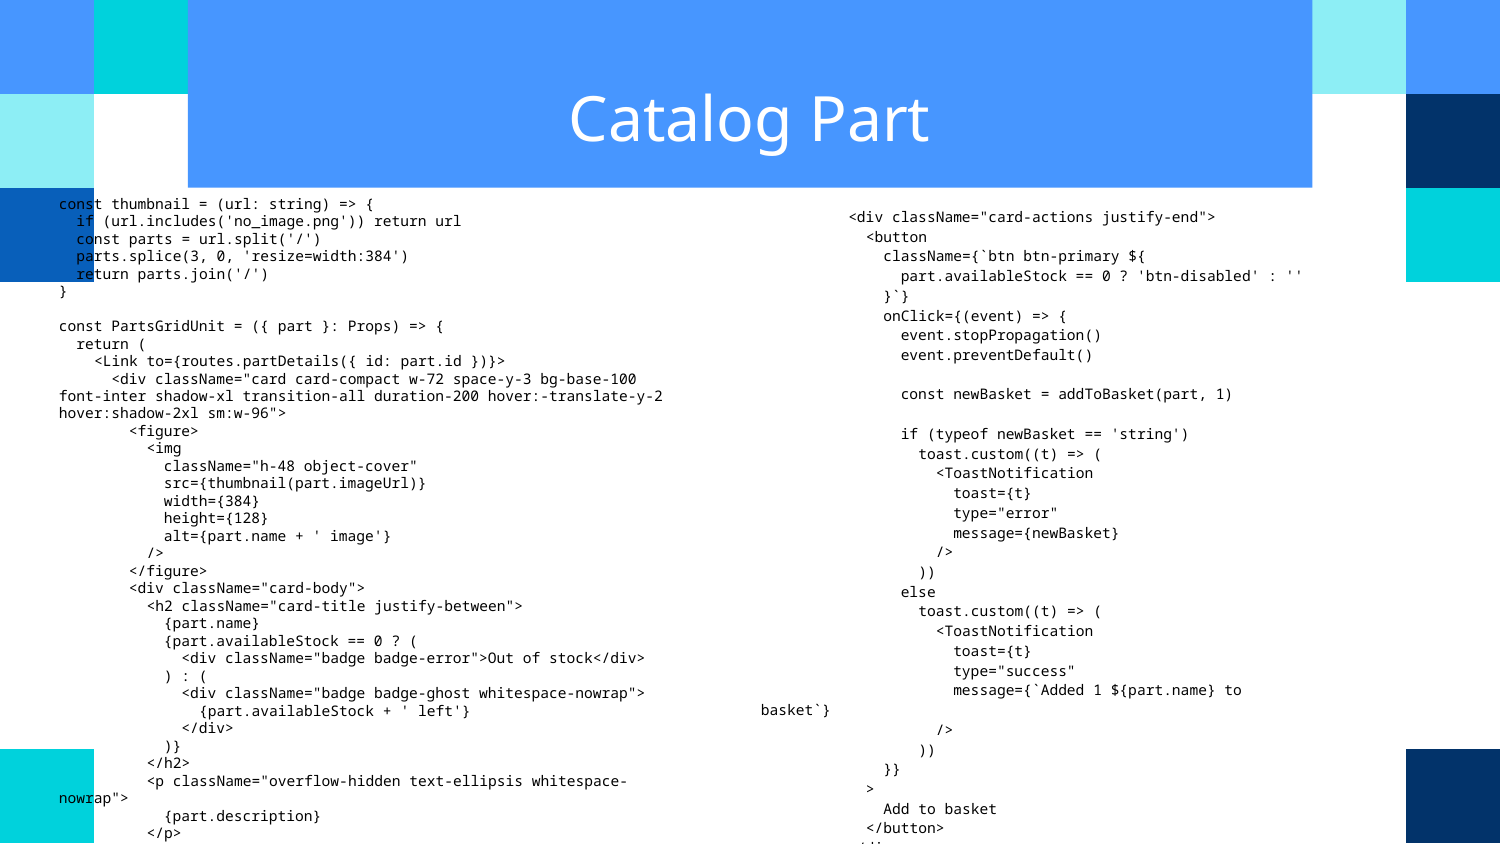

Catalog Part
# const thumbnail = (url: string) => {
 if (url.includes('no_image.png')) return url
 const parts = url.split('/')
 parts.splice(3, 0, 'resize=width:384')
 return parts.join('/')
}
const PartsGridUnit = ({ part }: Props) => {
 return (
 <Link to={routes.partDetails({ id: part.id })}>
 <div className="card card-compact w-72 space-y-3 bg-base-100 font-inter shadow-xl transition-all duration-200 hover:-translate-y-2 hover:shadow-2xl sm:w-96">
 <figure>
 <img
 className="h-48 object-cover"
 src={thumbnail(part.imageUrl)}
 width={384}
 height={128}
 alt={part.name + ' image'}
 />
 </figure>
 <div className="card-body">
 <h2 className="card-title justify-between">
 {part.name}
 {part.availableStock == 0 ? (
 <div className="badge badge-error">Out of stock</div>
 ) : (
 <div className="badge badge-ghost whitespace-nowrap">
 {part.availableStock + ' left'}
 </div>
 )}
 </h2>
 <p className="overflow-hidden text-ellipsis whitespace-nowrap">
 {part.description}
 </p>
 <div className="card-actions justify-end">
 <button
 className={`btn btn-primary ${
 part.availableStock == 0 ? 'btn-disabled' : ''
 }`}
 onClick={(event) => {
 event.stopPropagation()
 event.preventDefault()
 const newBasket = addToBasket(part, 1)
 if (typeof newBasket == 'string')
 toast.custom((t) => (
 <ToastNotification
 toast={t}
 type="error"
 message={newBasket}
 />
 ))
 else
 toast.custom((t) => (
 <ToastNotification
 toast={t}
 type="success"
 message={`Added 1 ${part.name} to basket`}
 />
 ))
 }}
 >
 Add to basket
 </button>
 </div>
 </div>
 </div>
 </Link>
 )
}